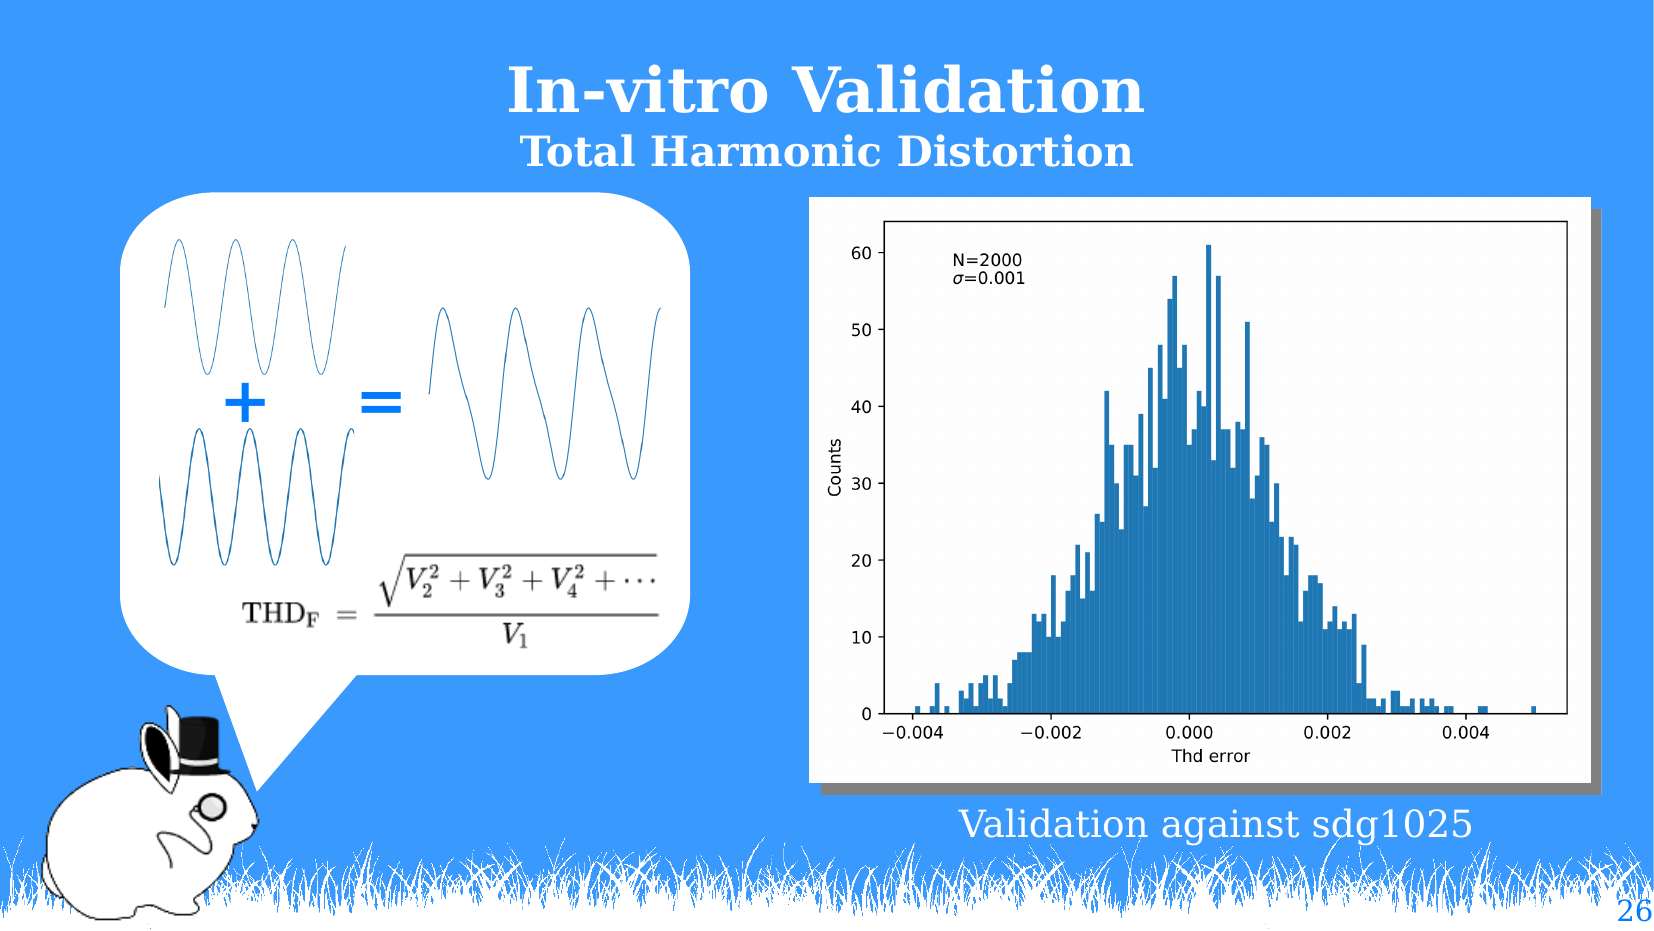

# In-vitro Validation Total Harmonic Distortion
+
=
Validation against sdg1025
26